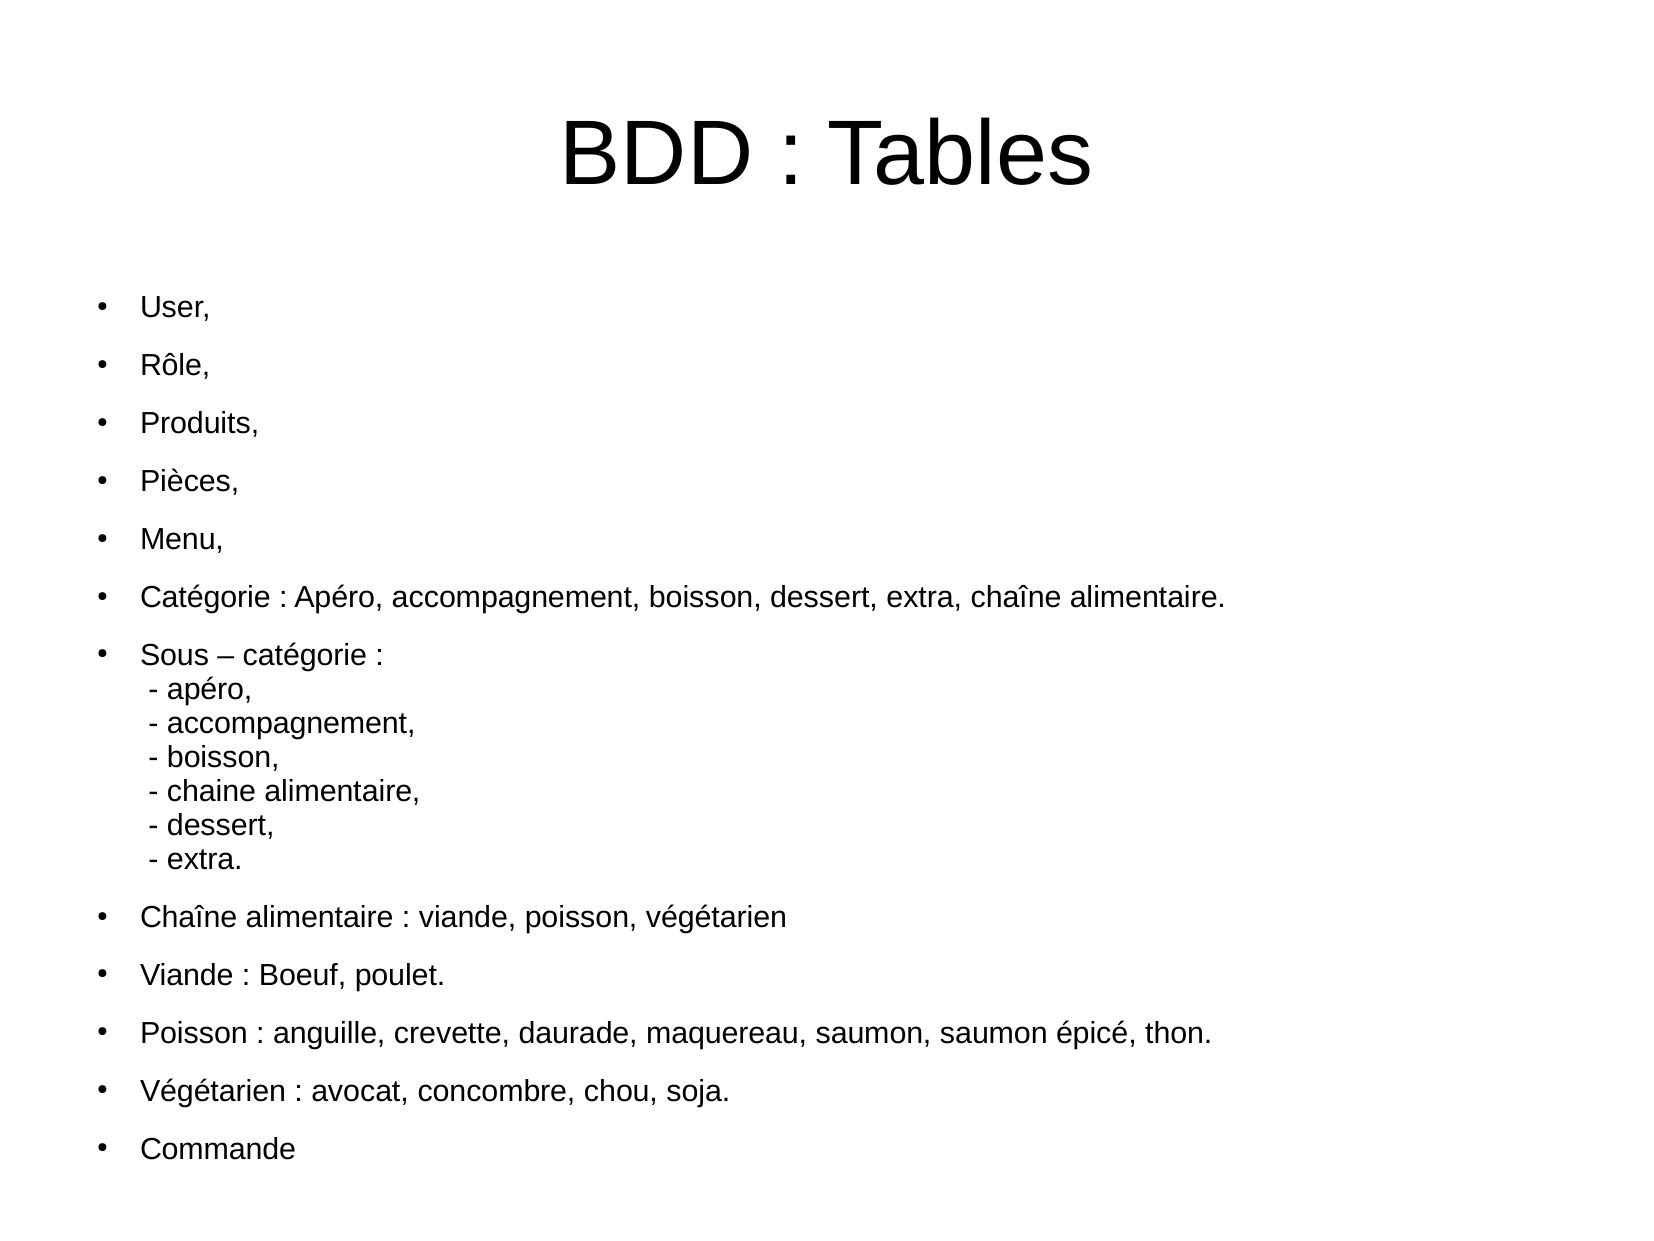

# BDD : Tables
User,
Rôle,
Produits,
Pièces,
Menu,
Catégorie : Apéro, accompagnement, boisson, dessert, extra, chaîne alimentaire.
Sous – catégorie :
 - apéro,
 - accompagnement,
 - boisson,
 - chaine alimentaire,
 - dessert,
 - extra.
Chaîne alimentaire : viande, poisson, végétarien
Viande : Boeuf, poulet.
Poisson : anguille, crevette, daurade, maquereau, saumon, saumon épicé, thon.
Végétarien : avocat, concombre, chou, soja.
Commande